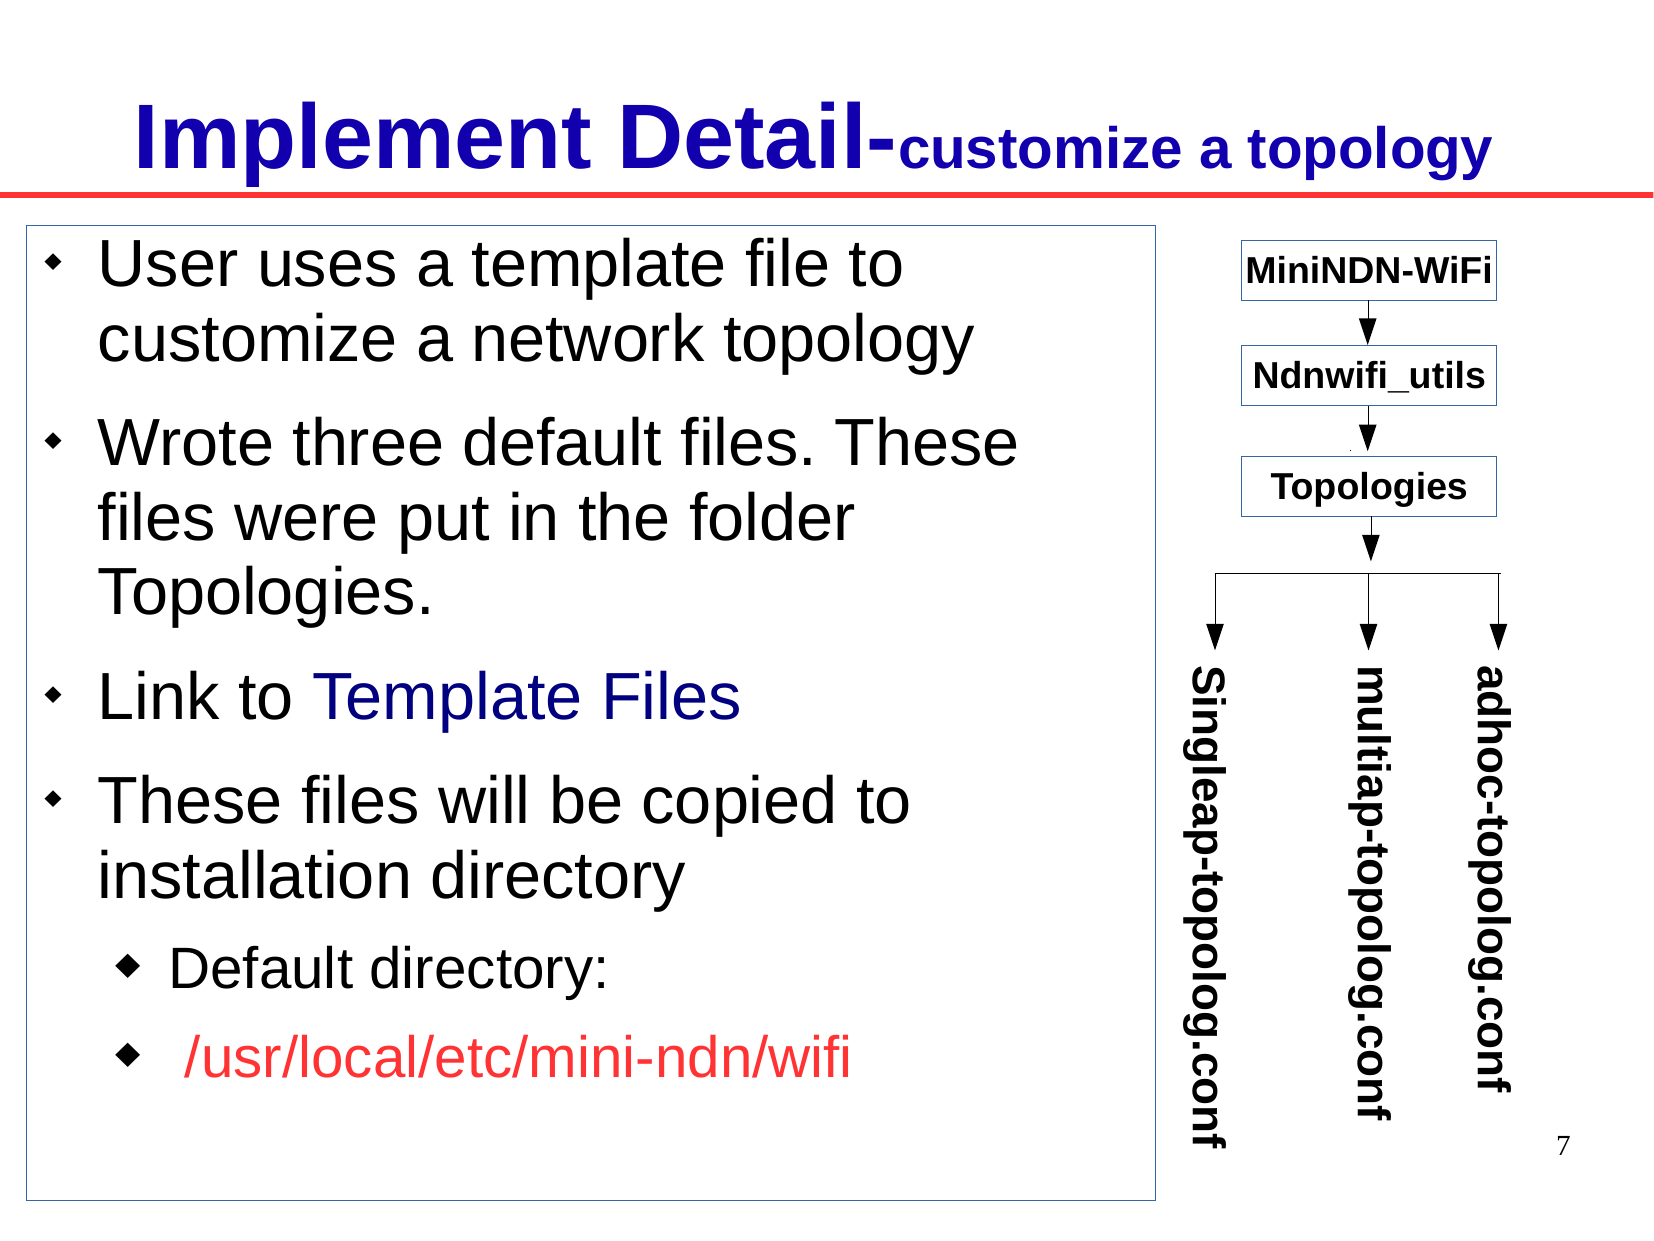

Implement Detail-customize a topology
# User uses a template file to customize a network topology
Wrote three default files. These files were put in the folder Topologies.
Link to Template Files
These files will be copied to installation directory
Default directory:
 /usr/local/etc/mini-ndn/wifi
MiniNDN-WiFi
Ndnwifi_utils
Topologies
Singleap-topolog.conf
multiap-topolog.conf
adhoc-topolog.conf
7